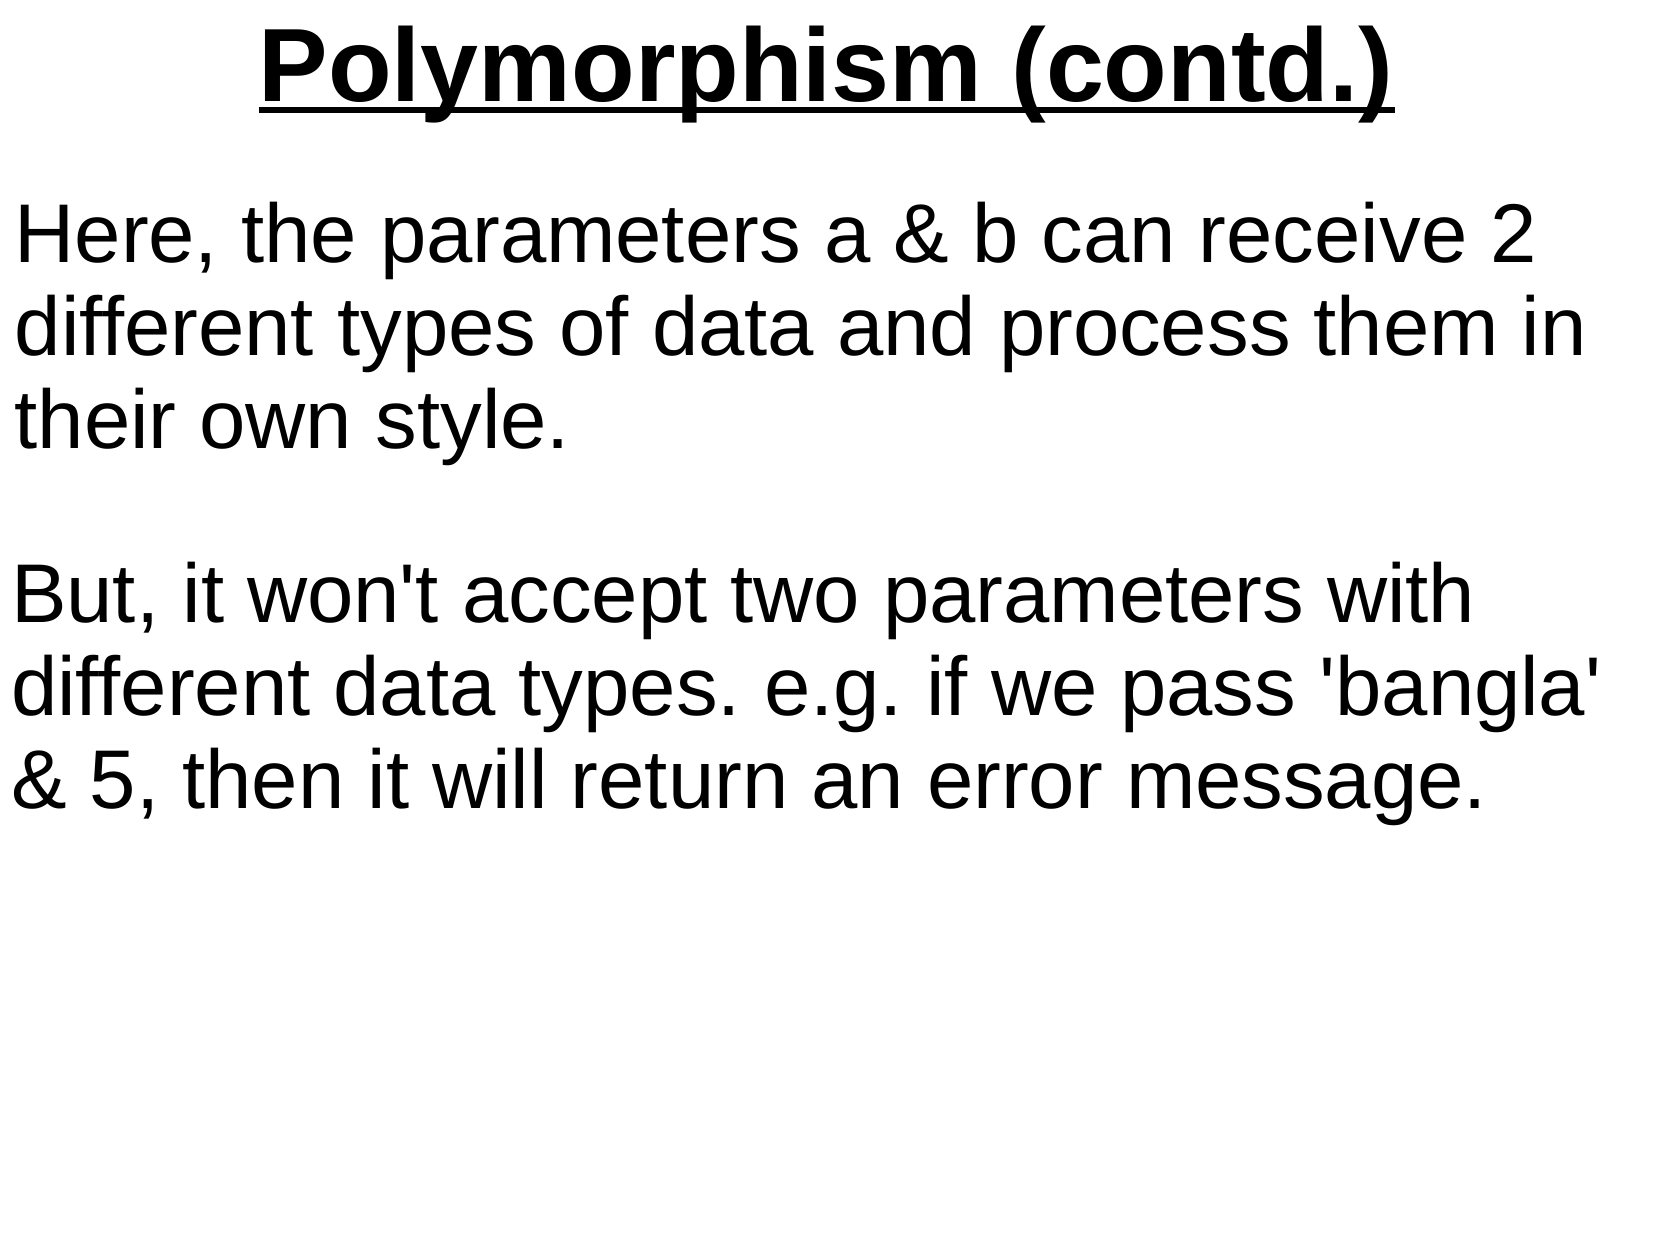

Polymorphism (contd.)
Here, the parameters a & b can receive 2 different types of data and process them in their own style.
But, it won't accept two parameters with different data types. e.g. if we pass 'bangla' & 5, then it will return an error message.